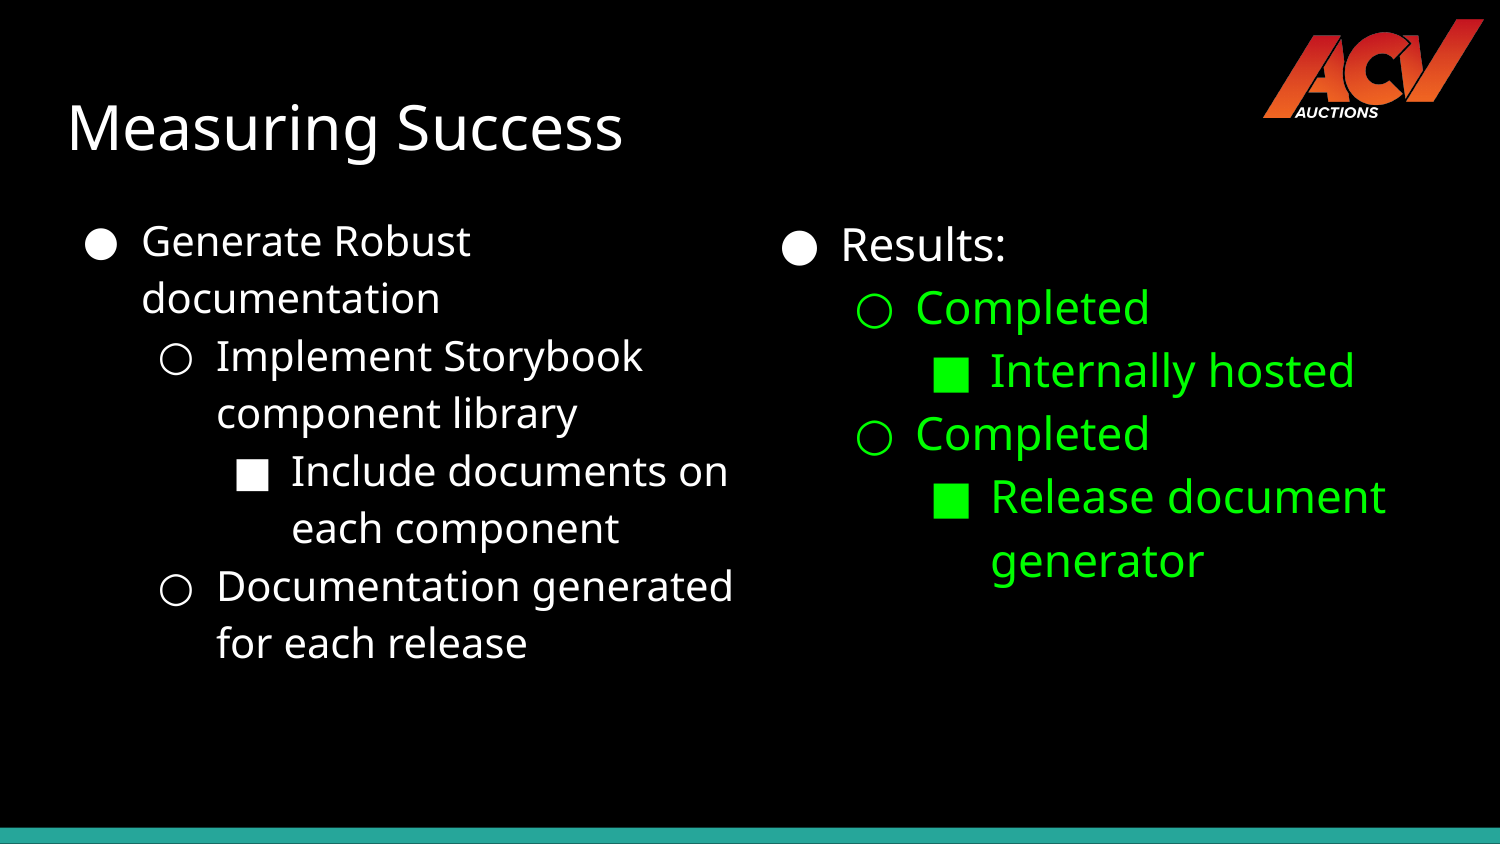

# Measuring Success
Generate Robust documentation
Implement Storybook component library
Include documents on each component
Documentation generated for each release
Results:
Completed
Internally hosted
Completed
Release document generator